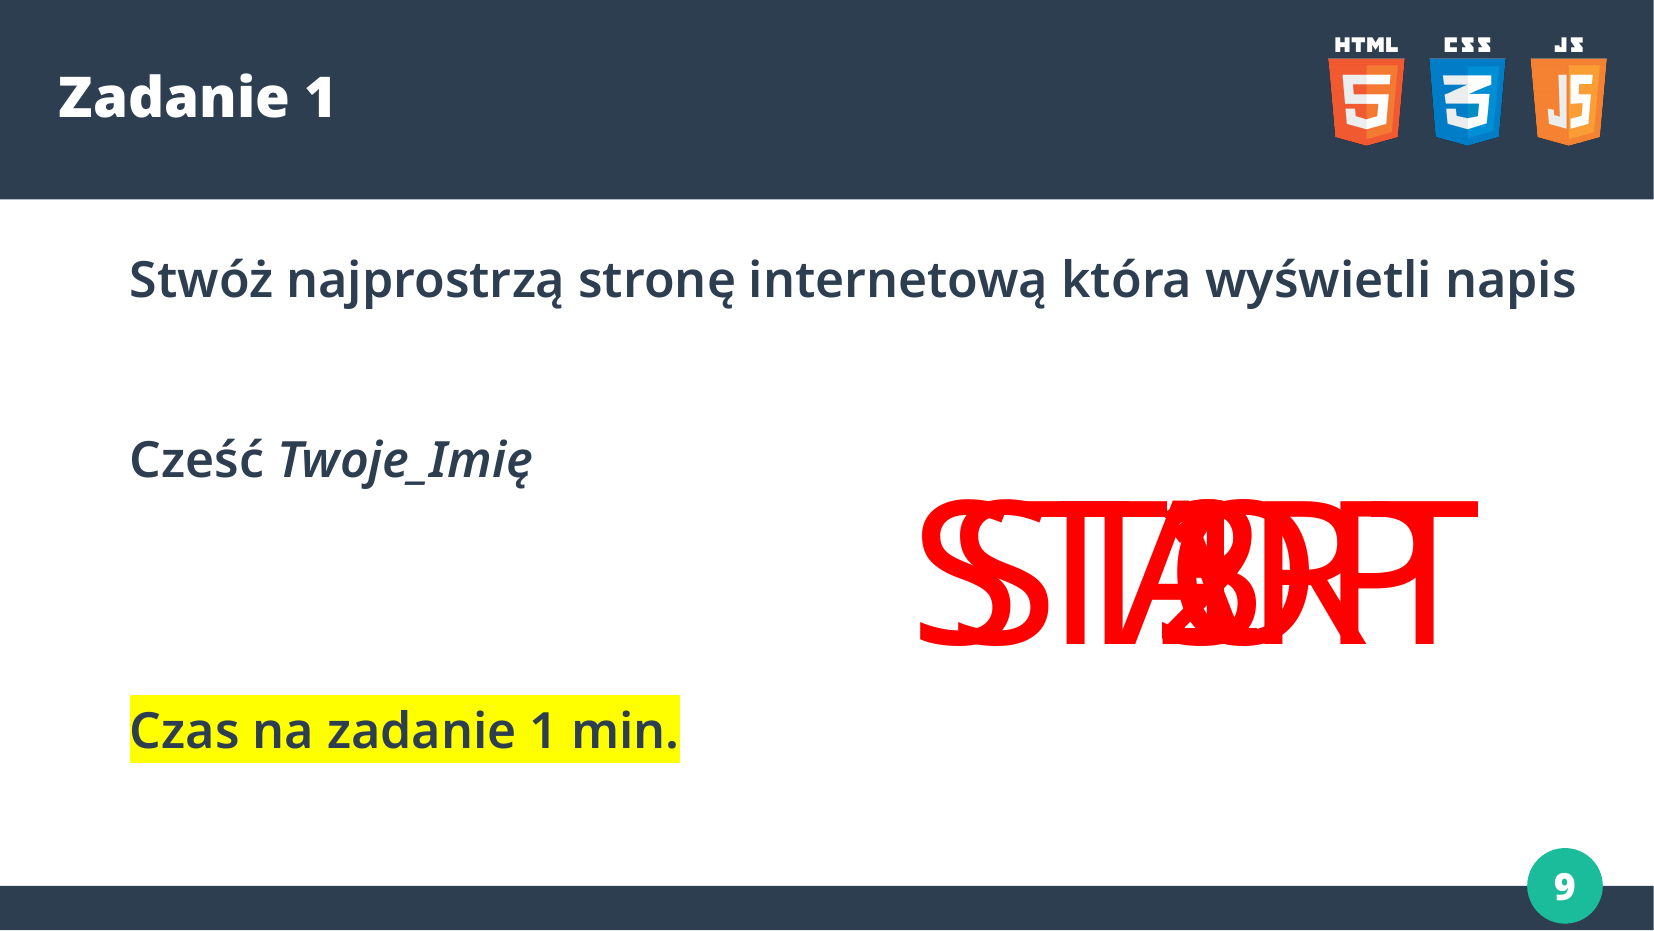

# Zadanie 1
Stwóż najprostrzą stronę internetową która wyświetli napis
Cześć Twoje_Imię
Czas na zadanie 1 min.
START
STOP
3
2
1